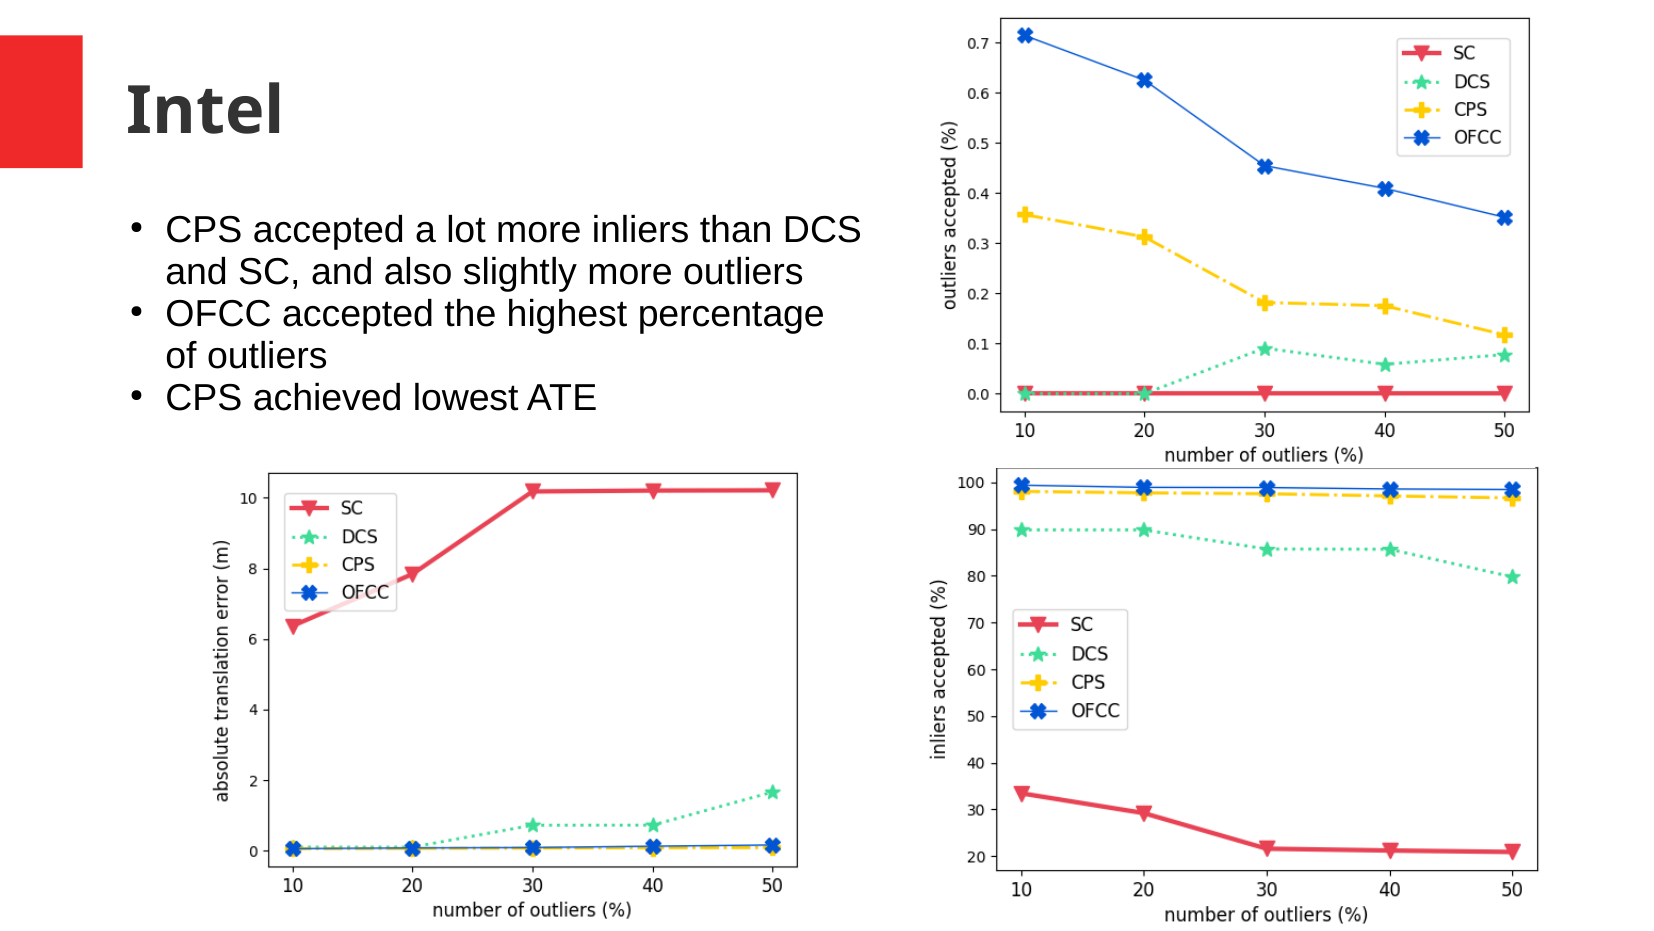

Intel
CPS accepted a lot more inliers than DCS
and SC, and also slightly more outliers
OFCC accepted the highest percentage
of outliers
CPS achieved lowest ATE